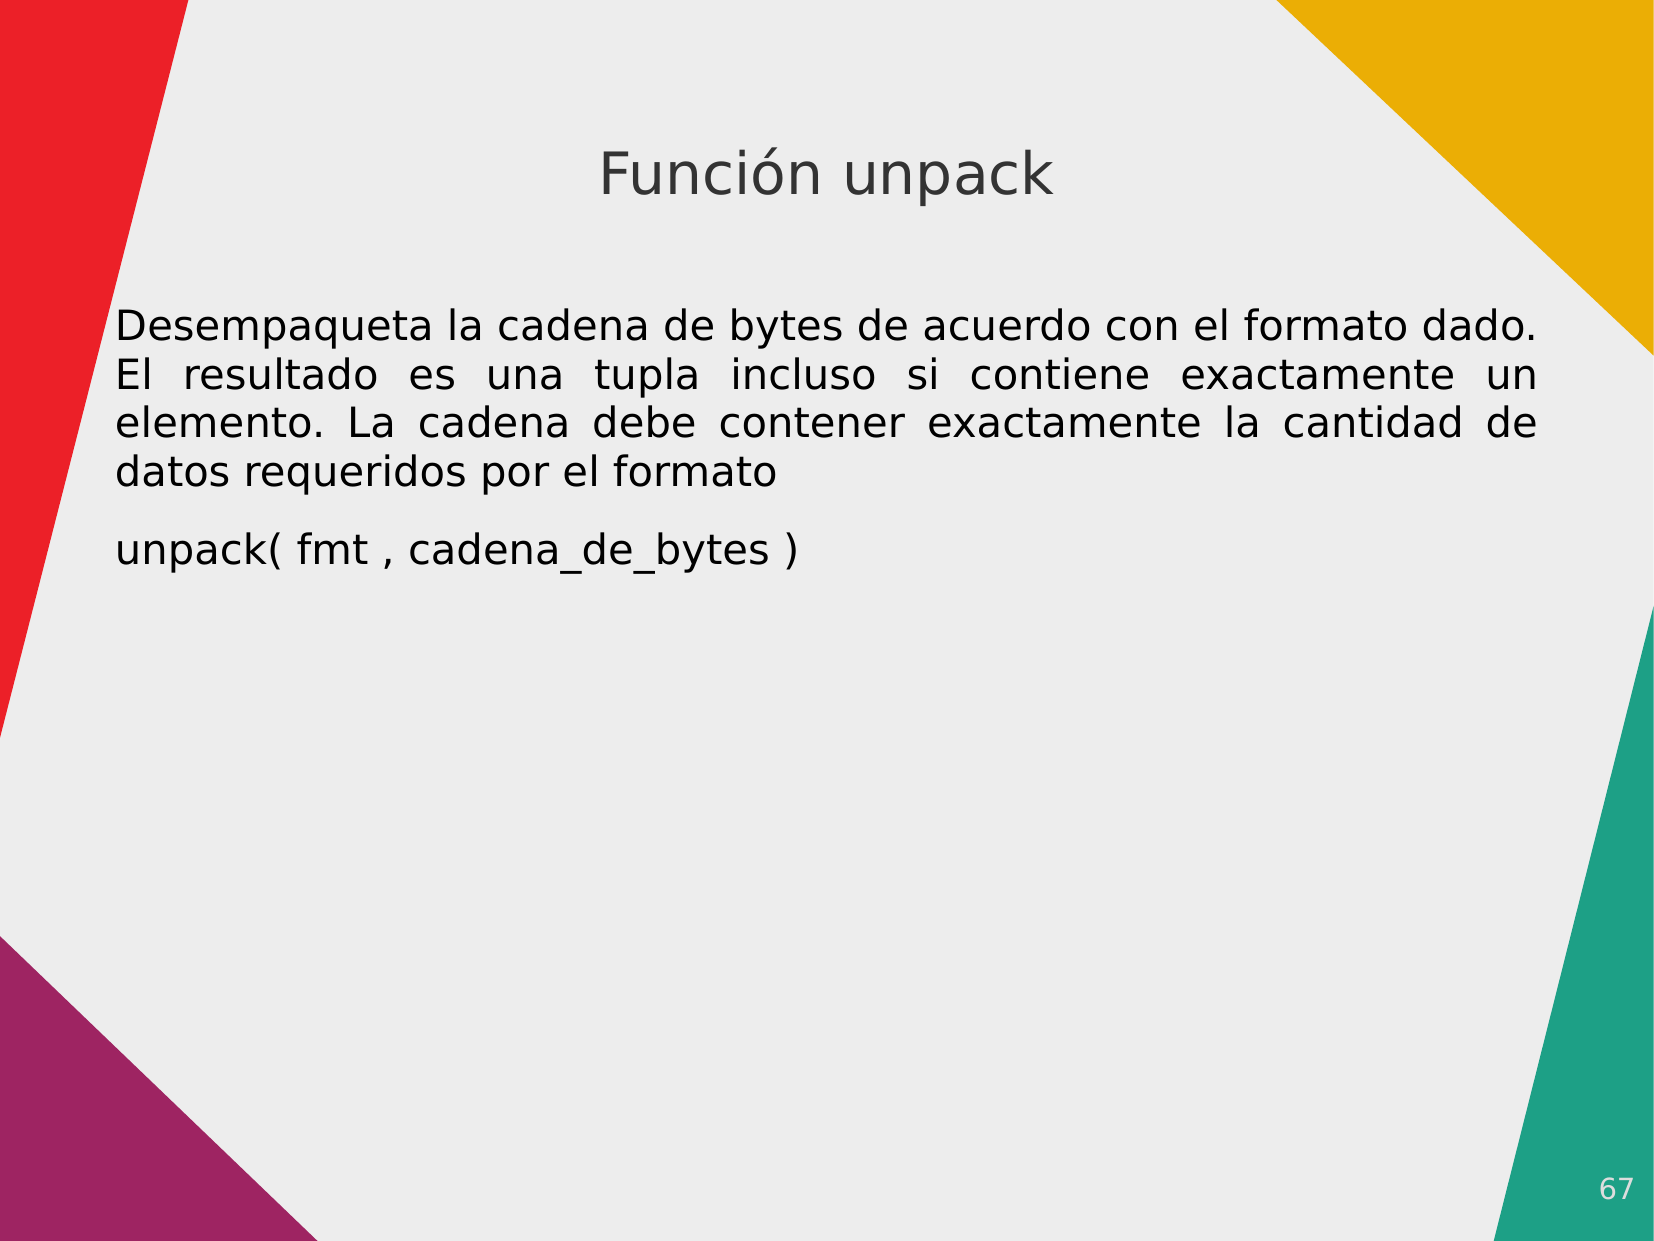

Función unpack
# Desempaqueta la cadena de bytes de acuerdo con el formato dado. El resultado es una tupla incluso si contiene exactamente un elemento. La cadena debe contener exactamente la cantidad de datos requeridos por el formato
unpack( fmt , cadena_de_bytes )
67